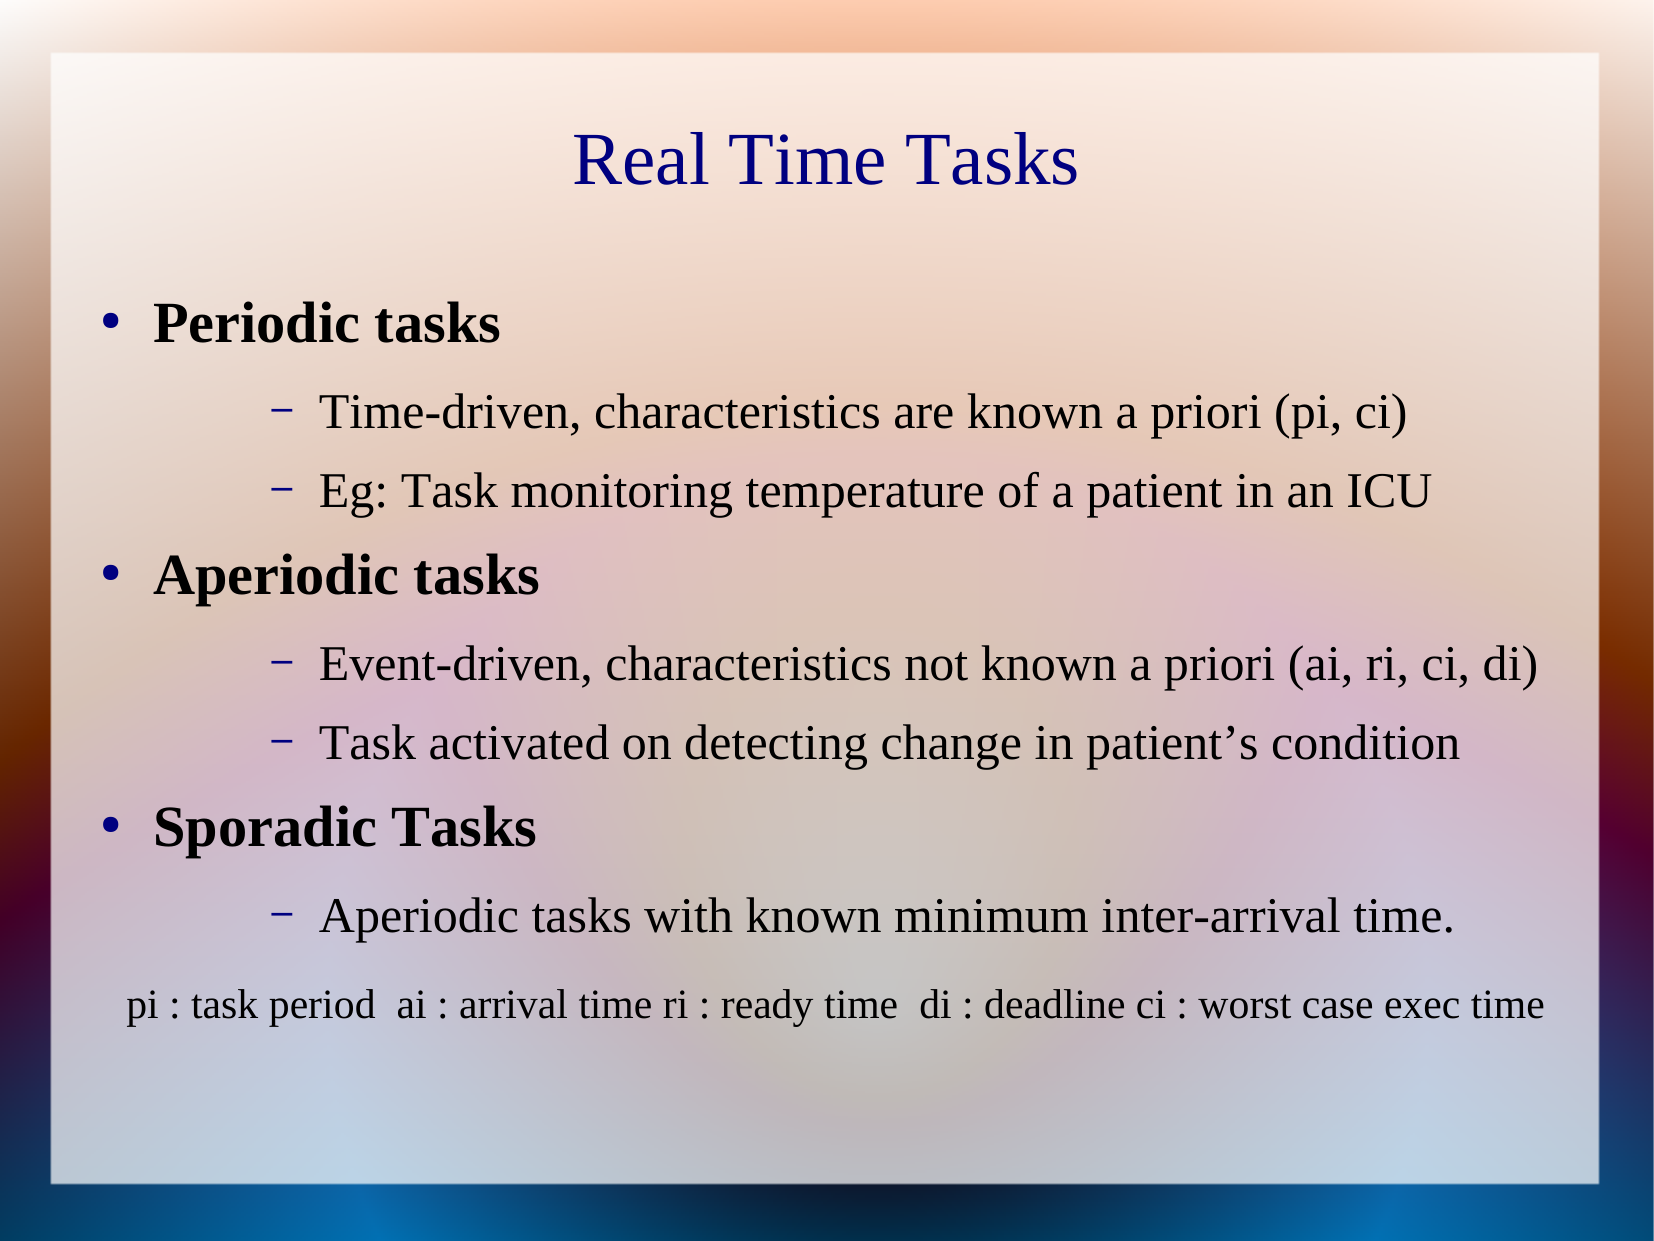

# Real Time Tasks
Periodic tasks
Time-driven, characteristics are known a priori (pi, ci)
Eg: Task monitoring temperature of a patient in an ICU
Aperiodic tasks
Event-driven, characteristics not known a priori (ai, ri, ci, di)
Task activated on detecting change in patient’s condition
Sporadic Tasks
Aperiodic tasks with known minimum inter-arrival time.
 pi : task period  ai : arrival time ri : ready time di : deadline ci : worst case exec time